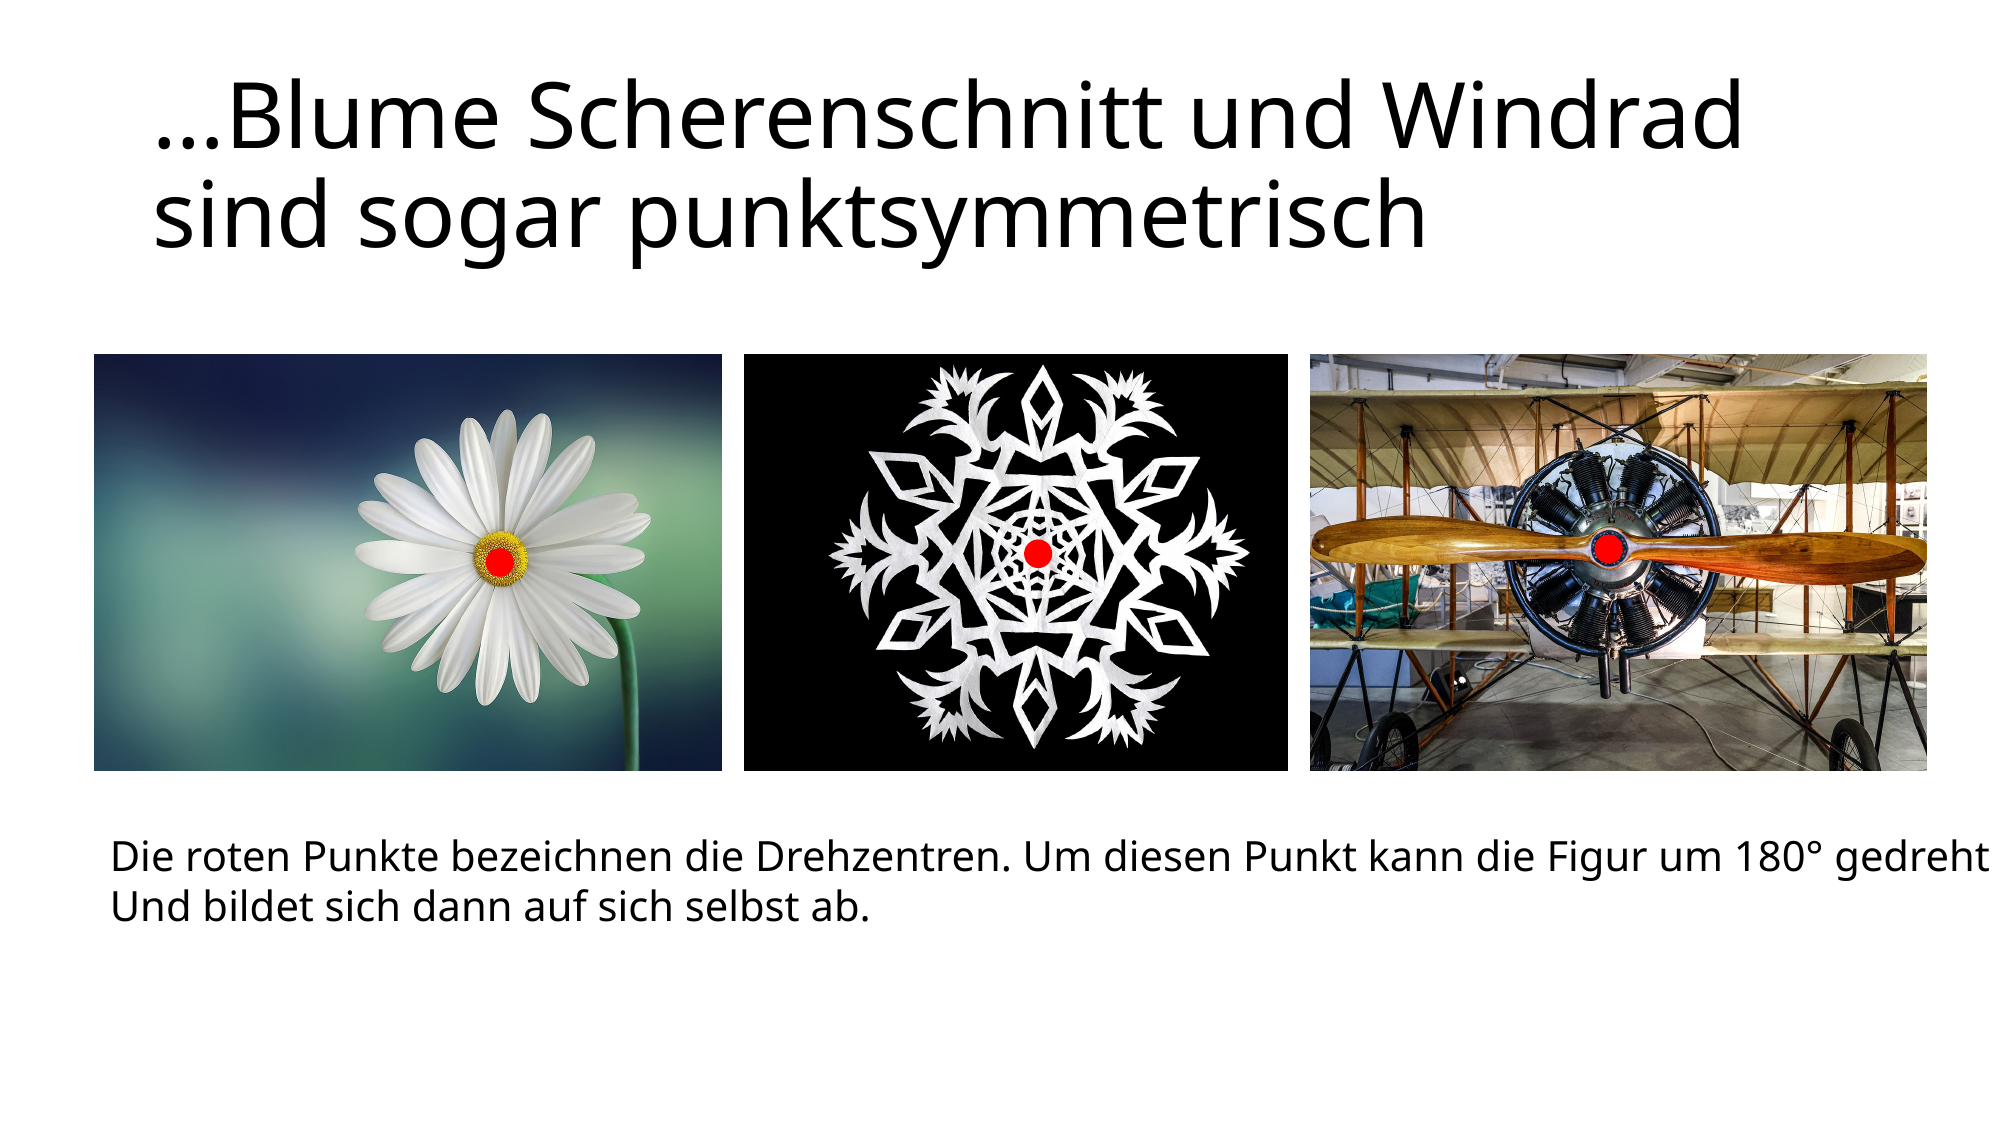

# …Blume Scherenschnitt und Windrad sind sogar punktsymmetrisch
Die roten Punkte bezeichnen die Drehzentren. Um diesen Punkt kann die Figur um 180° gedreht werden
Und bildet sich dann auf sich selbst ab.